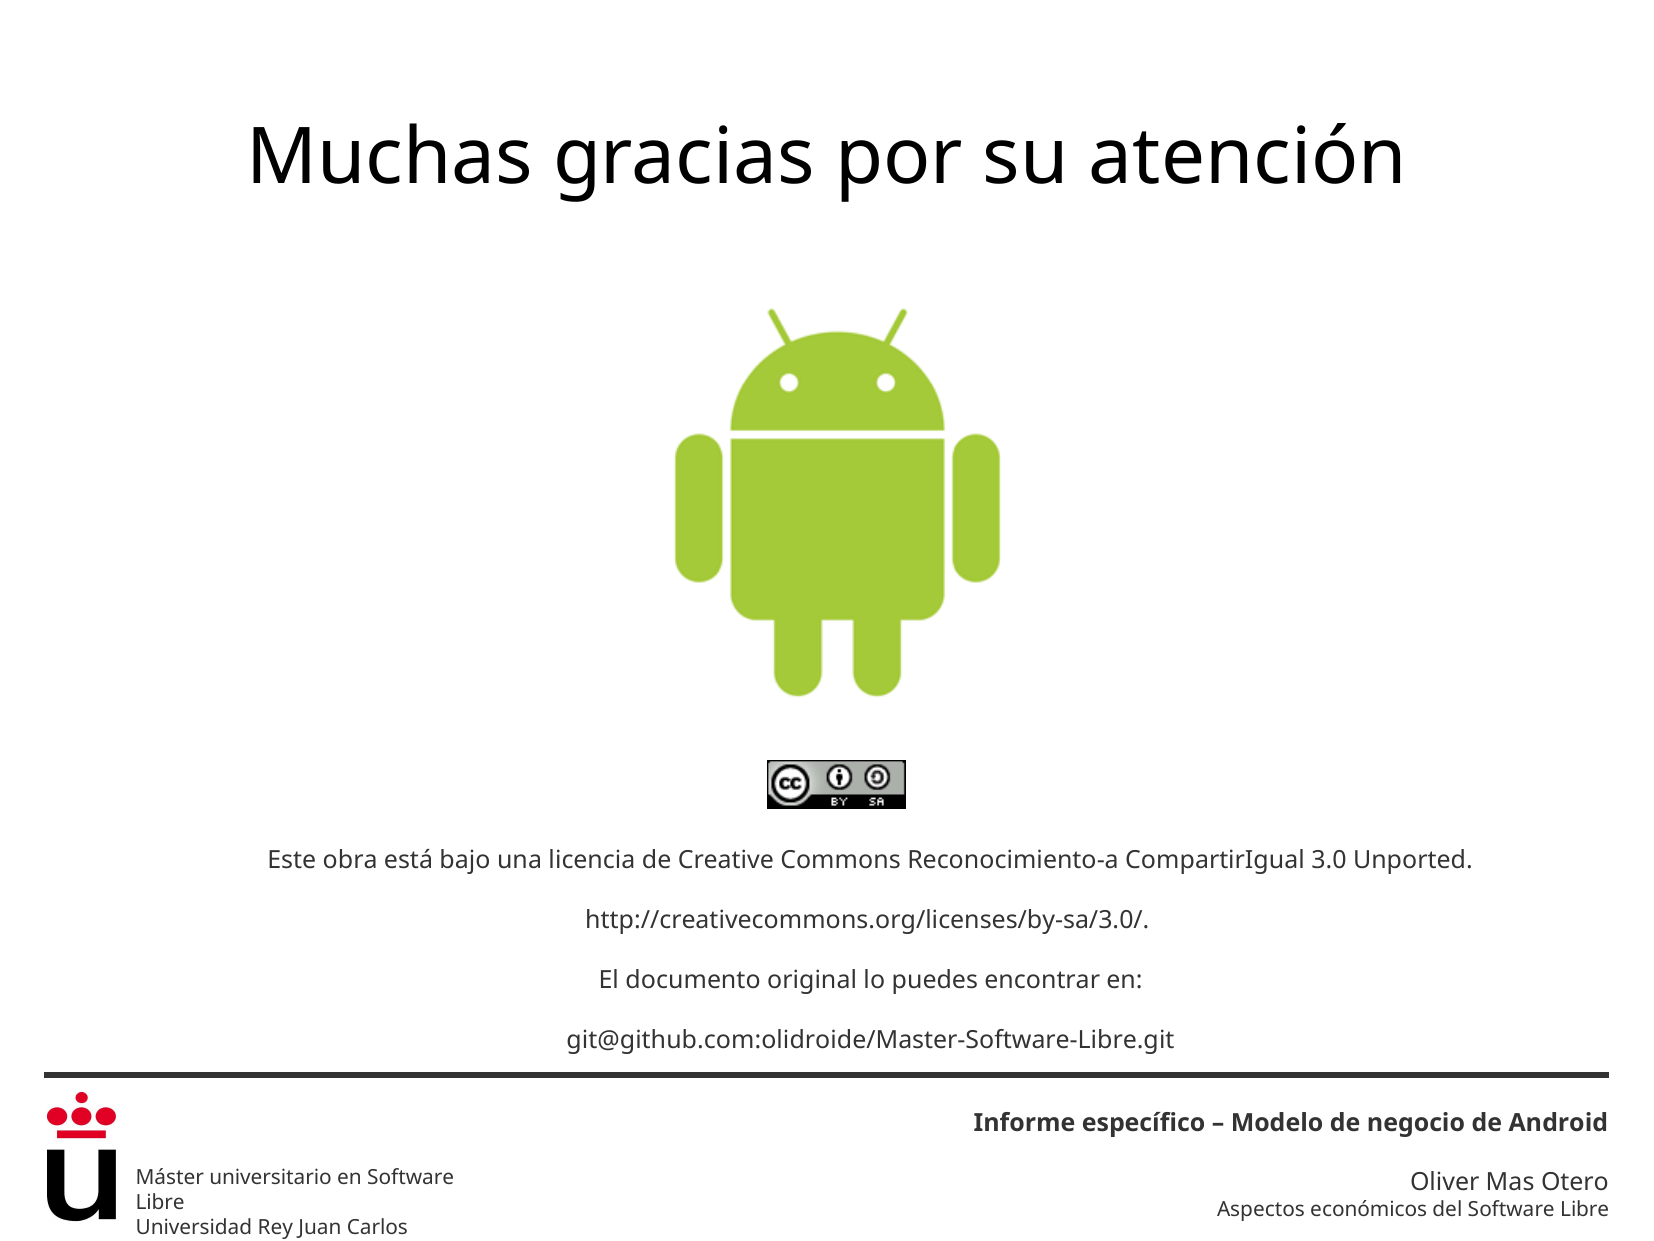

# Muchas gracias por su atención
Este obra está bajo una licencia de Creative Commons Reconocimiento-a CompartirIgual 3.0 Unported.
http://creativecommons.org/licenses/by-sa/3.0/.
El documento original lo puedes encontrar en:
git@github.com:olidroide/Master-Software-Libre.git
Informe específico – Modelo de negocio de Android
Oliver Mas Otero
Aspectos económicos del Software Libre
Máster universitario en Software Libre
Universidad Rey Juan Carlos